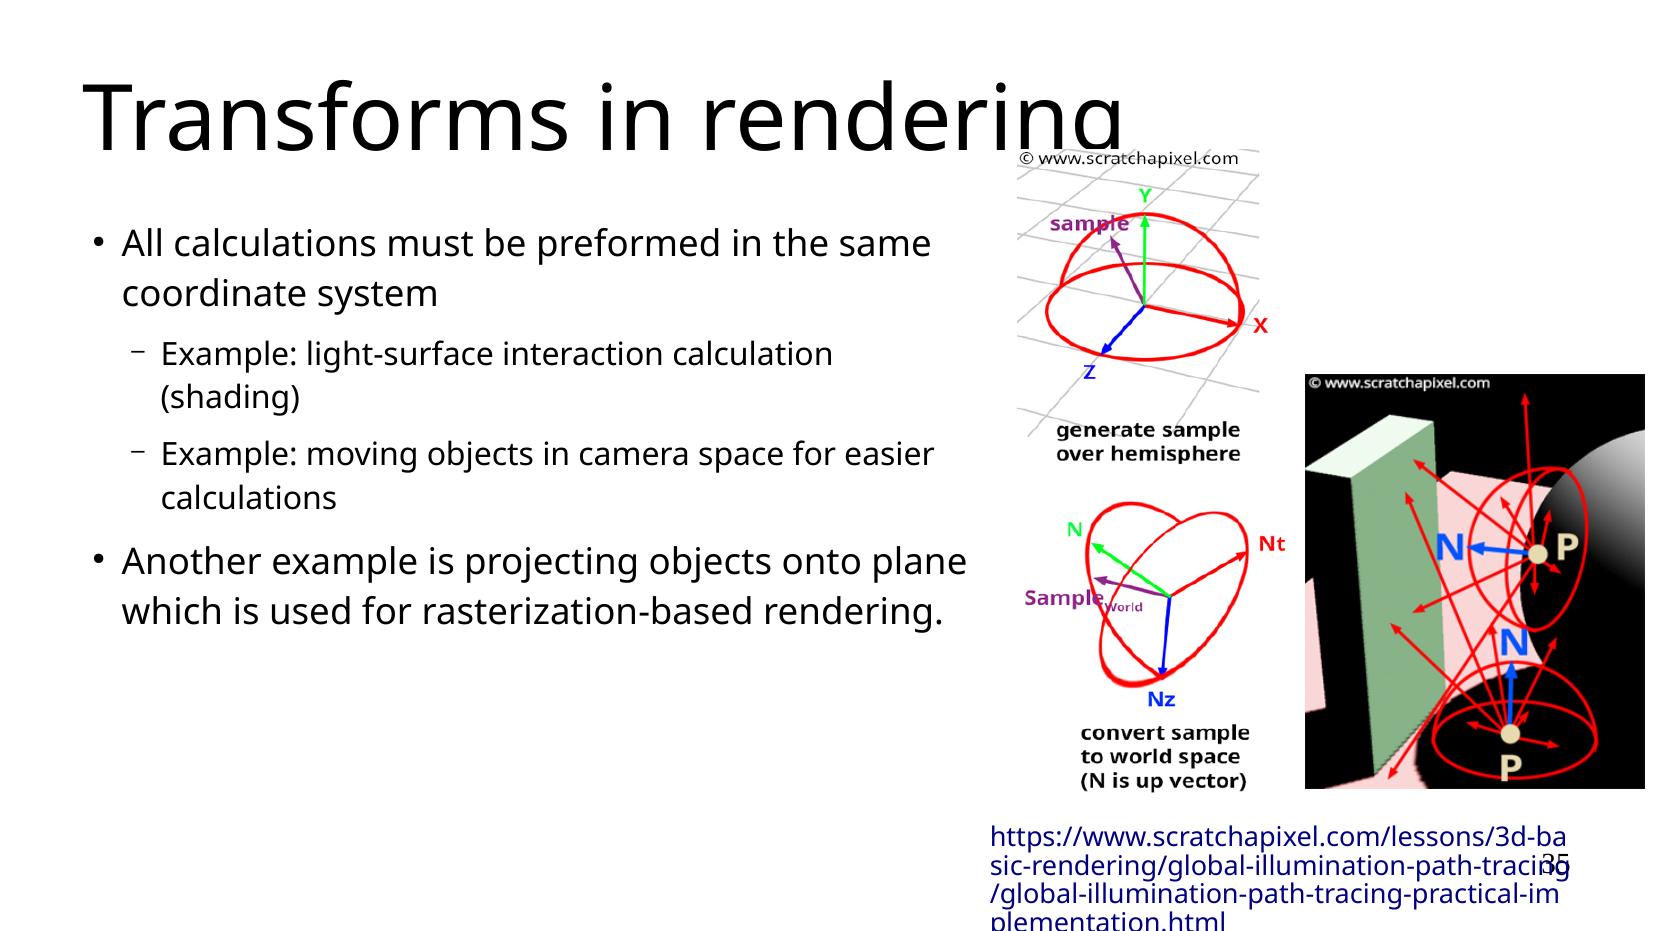

# Transforms in rendering
All calculations must be preformed in the same coordinate system
Example: light-surface interaction calculation (shading)
Example: moving objects in camera space for easier calculations
Another example is projecting objects onto plane which is used for rasterization-based rendering.
https://www.scratchapixel.com/lessons/3d-basic-rendering/global-illumination-path-tracing/global-illumination-path-tracing-practical-implementation.html
35